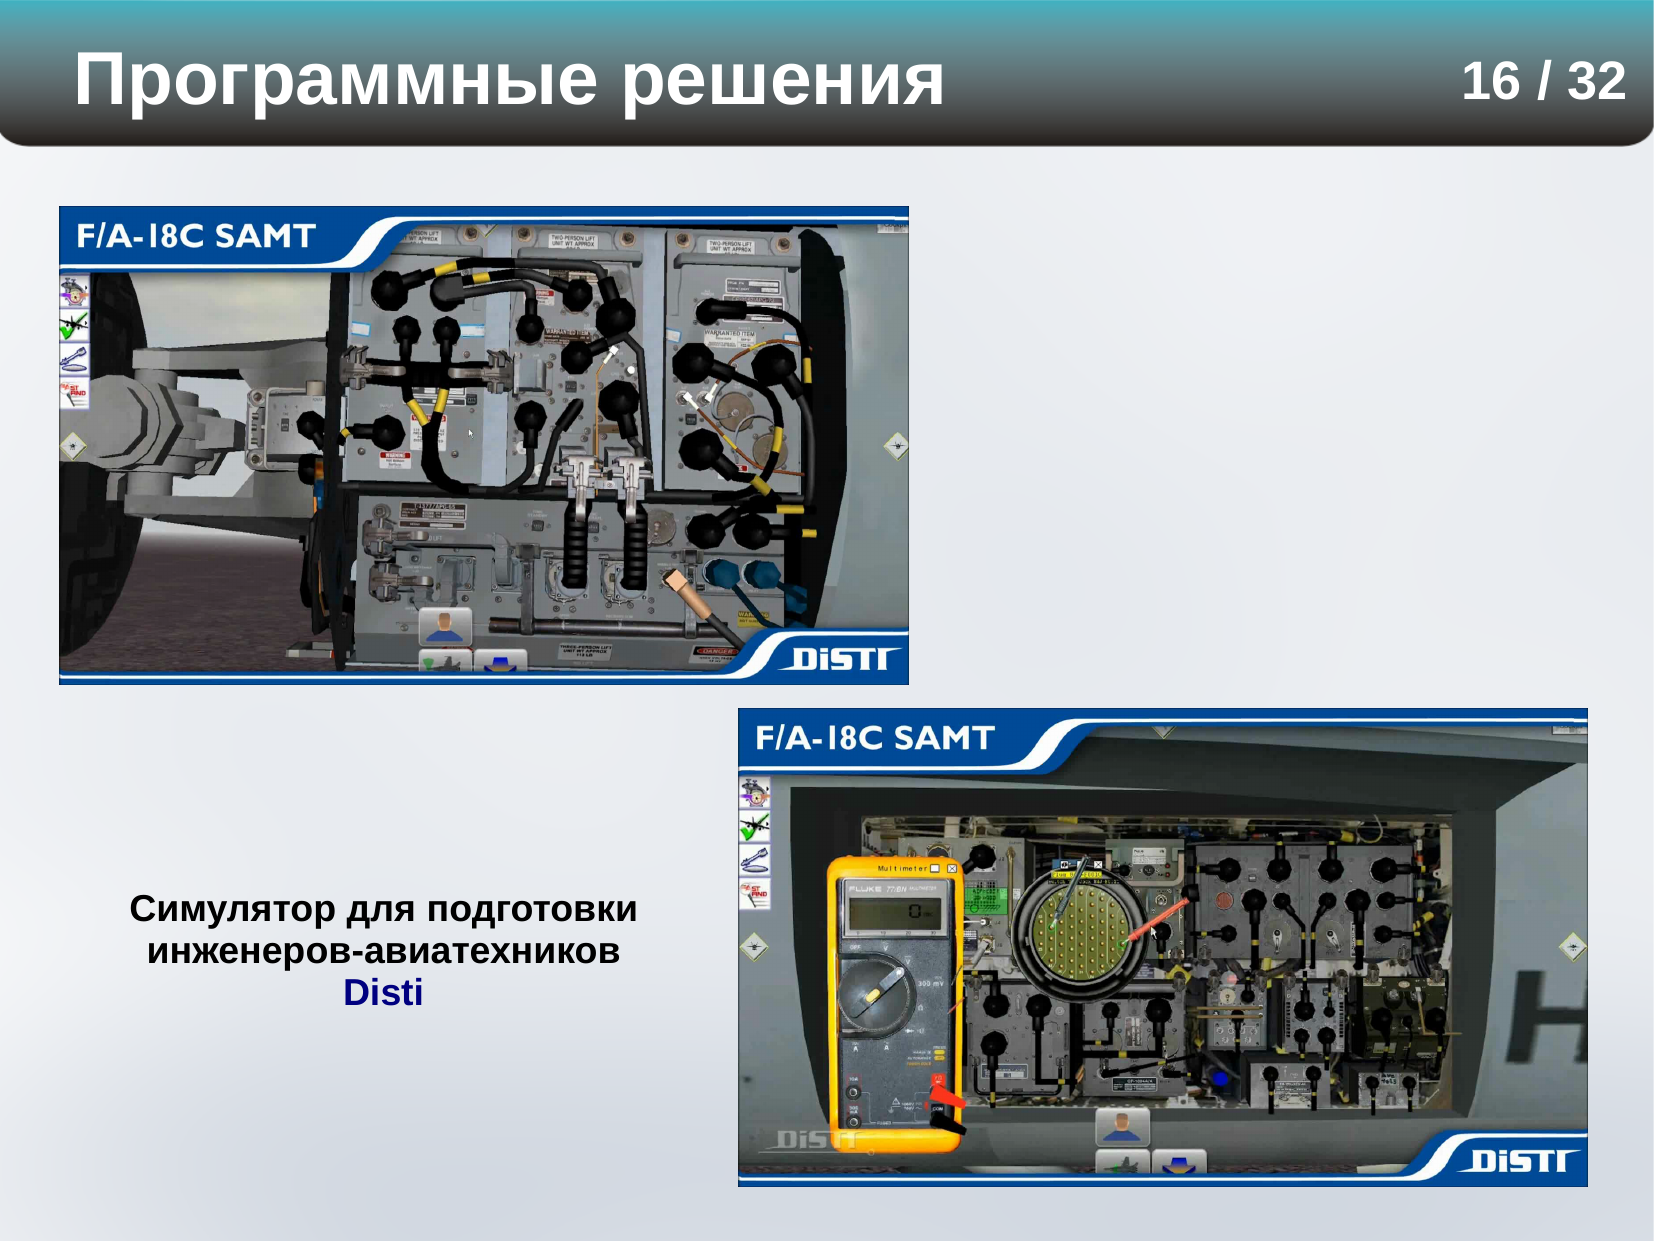

Программные решения
Симулятор для подготовки инженеров-авиатехников
Disti